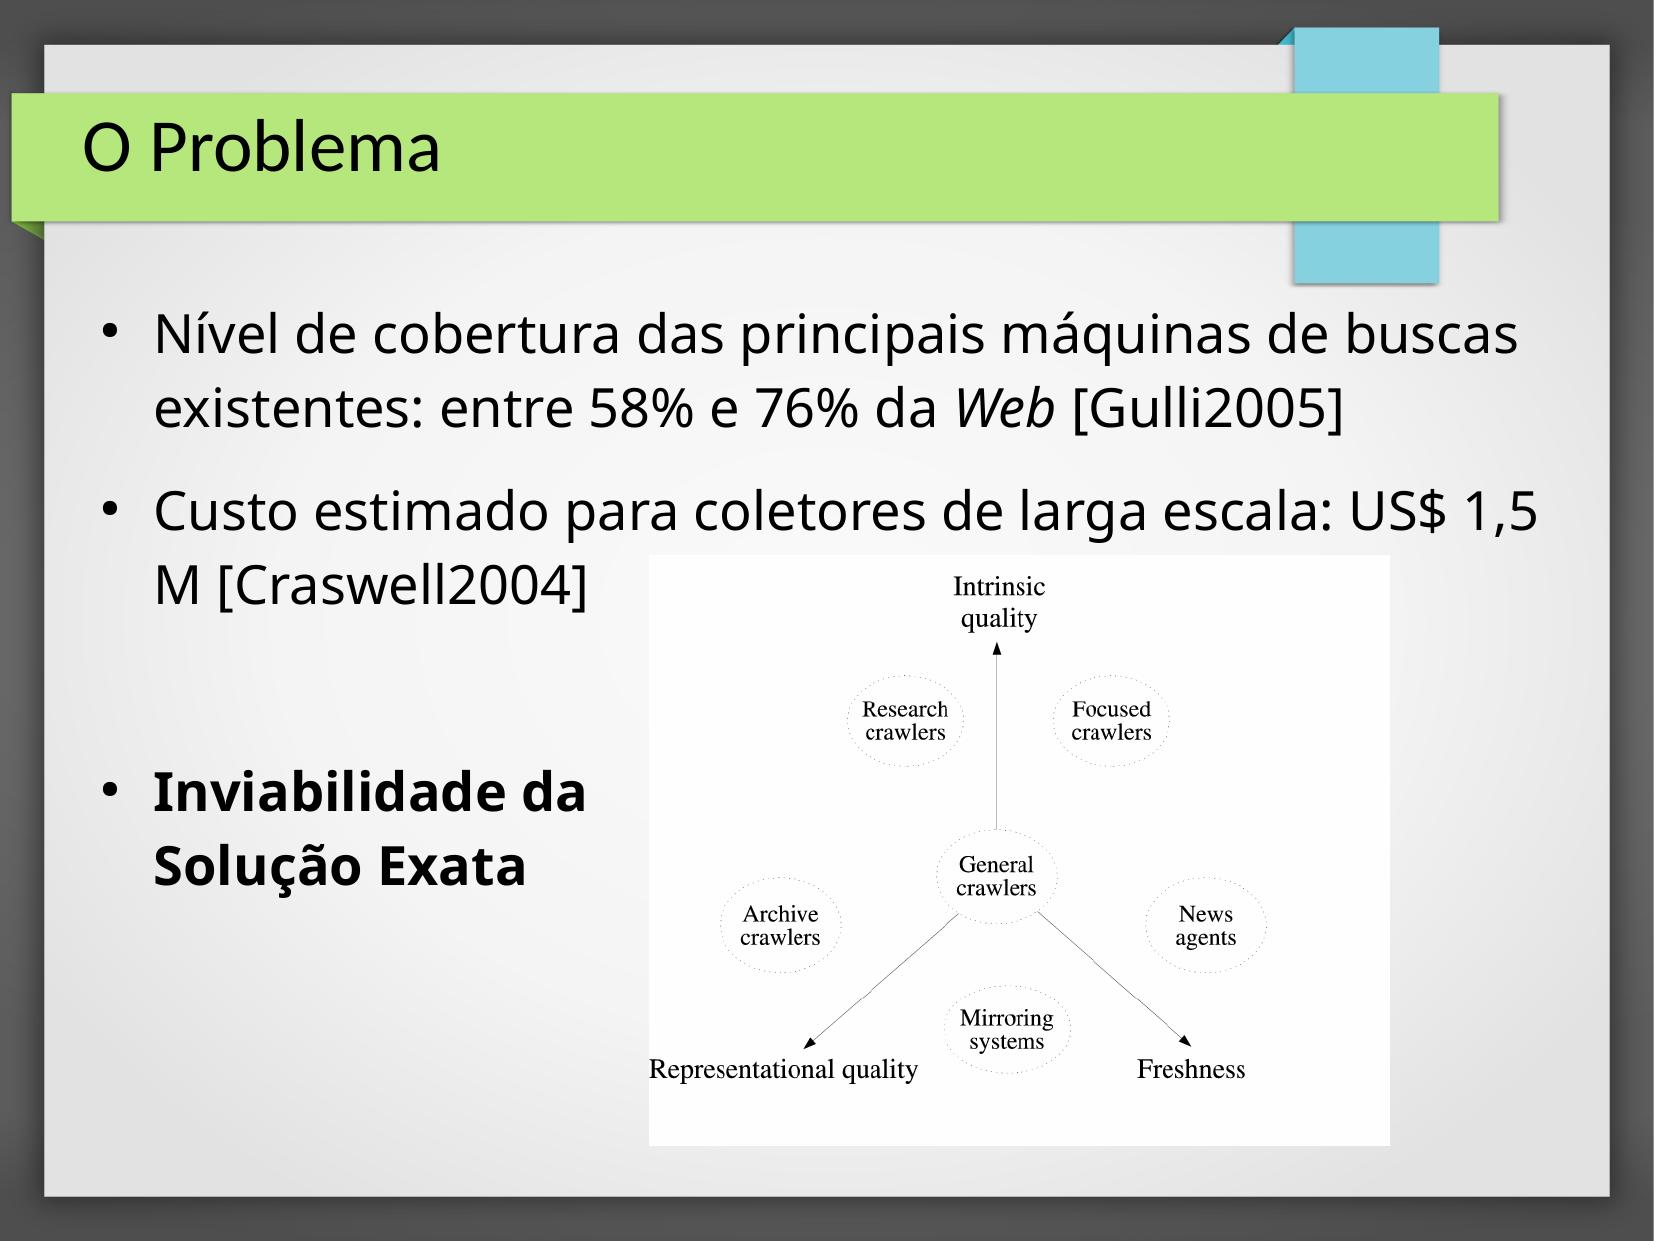

# O Problema
Nível de cobertura das principais máquinas de buscas existentes: entre 58% e 76% da Web [Gulli2005]
Custo estimado para coletores de larga escala: US$ 1,5 M [Craswell2004]
Inviabilidade da
Solução Exata